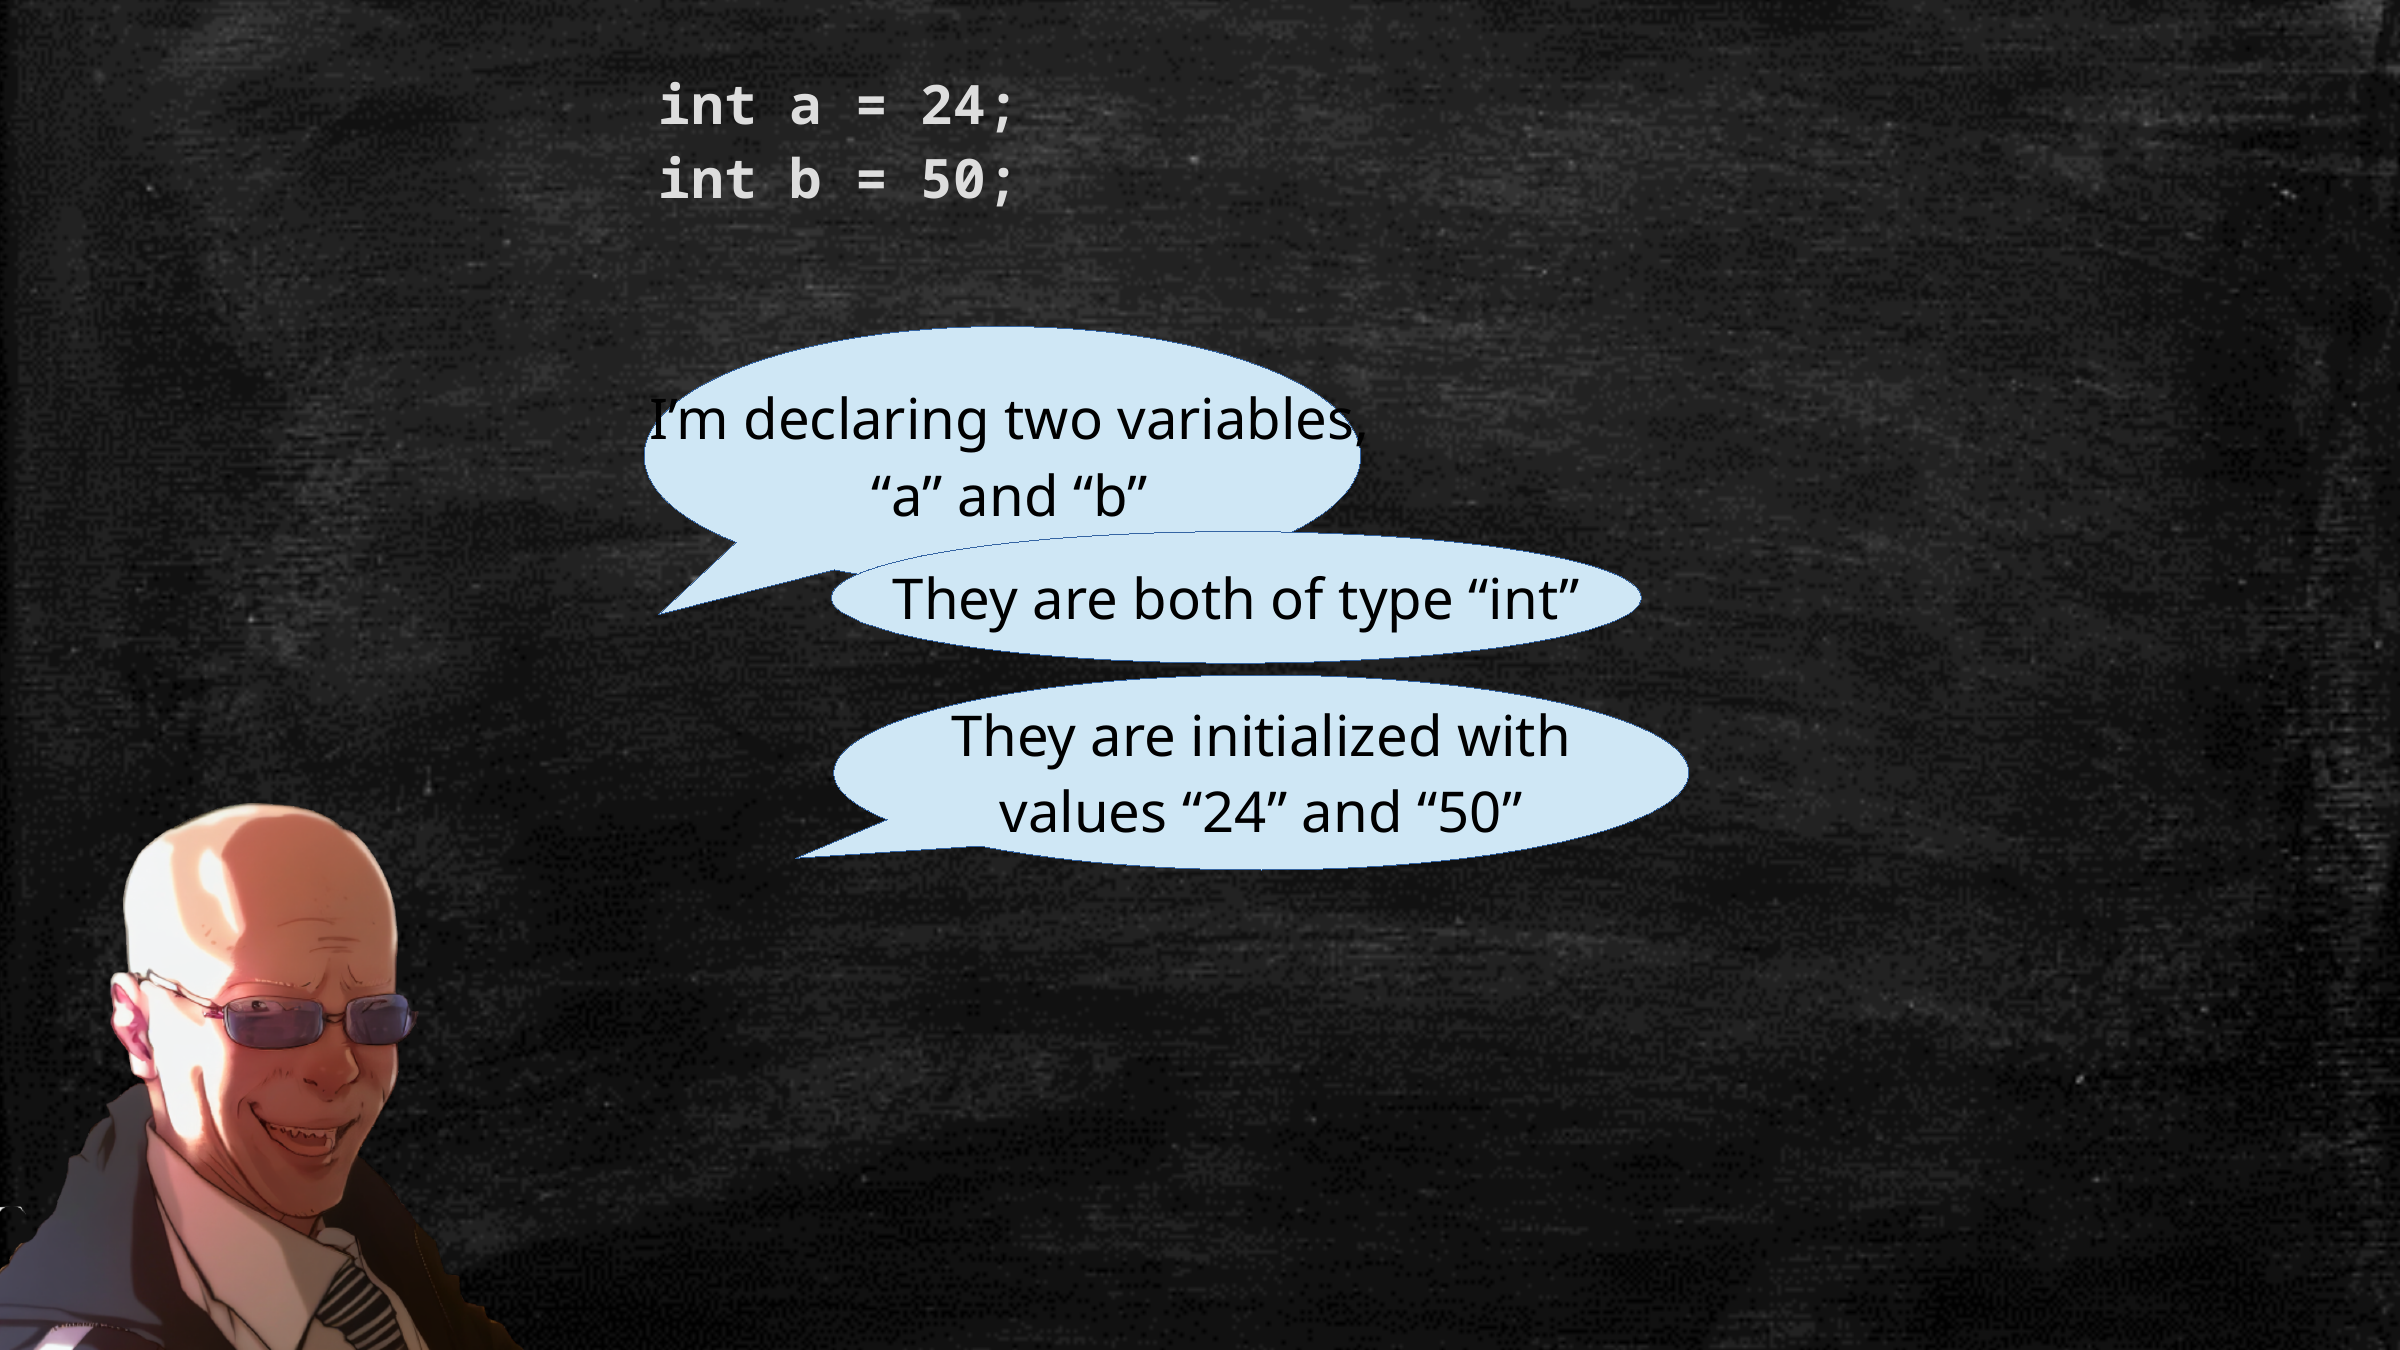

int a = 24;
int b = 50;
 I’m declaring two variables,
 “a” and “b”
They are both of type “int”
They are initialized with
values “24” and “50”